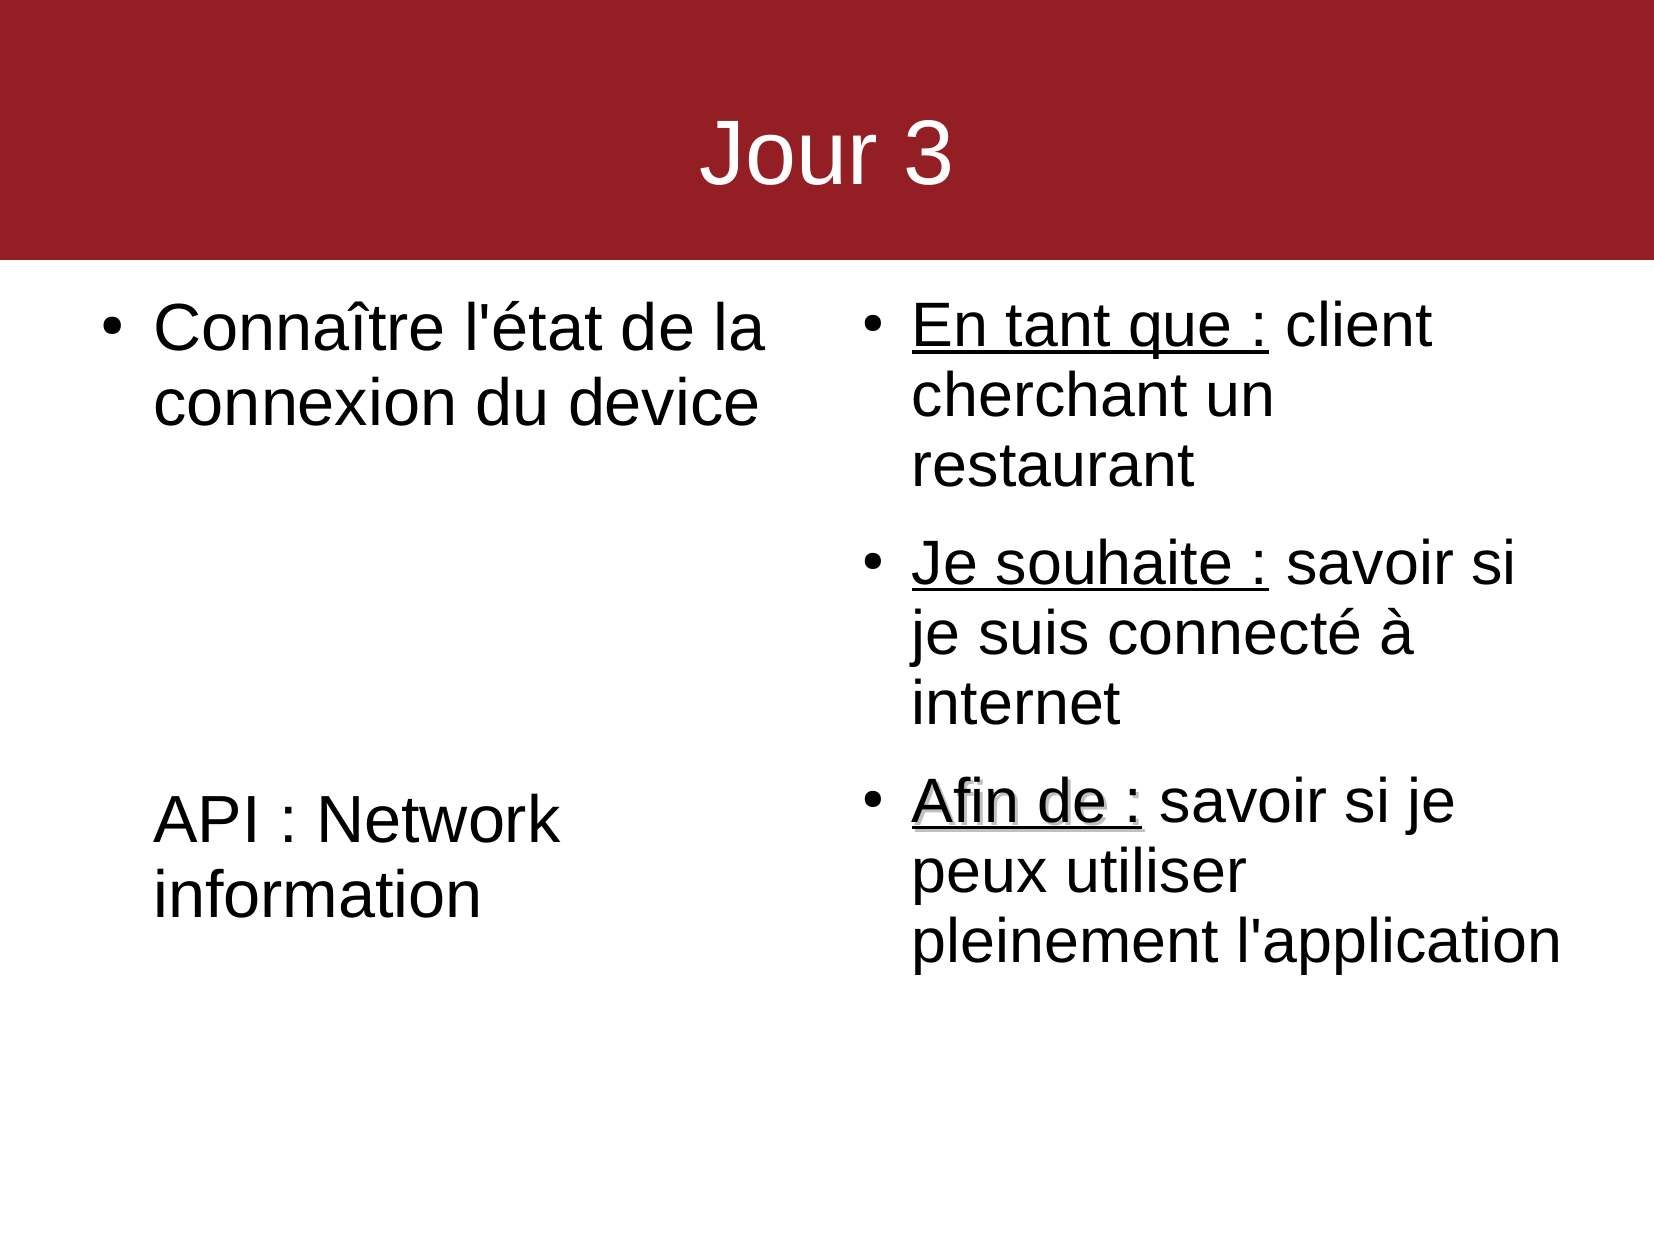

# Jour 3
Connaître l'état de la connexion du device
API : Network information
En tant que : client cherchant un restaurant
Je souhaite : savoir si je suis connecté à internet
Afin de : savoir si je peux utiliser pleinement l'application